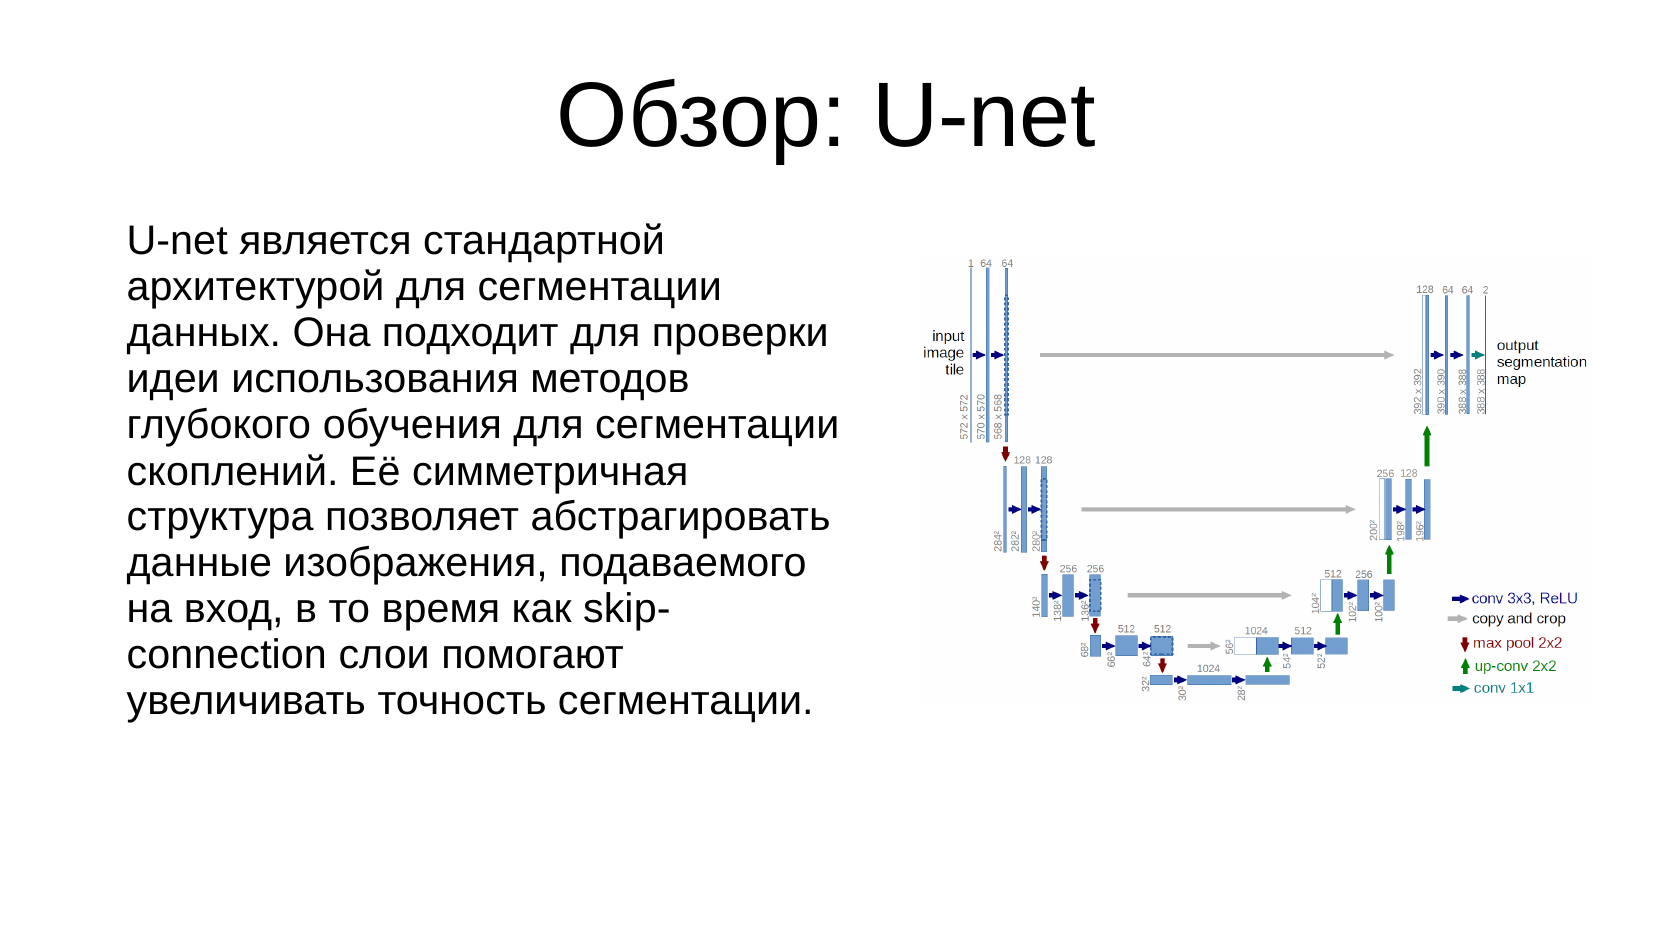

# Обзор: U-net
U-net является стандартной архитектурой для сегментации данных. Она подходит для проверки идеи использования методов глубокого обучения для сегментации скоплений. Её симметричная структура позволяет абстрагировать данные изображения, подаваемого на вход, в то время как skip-connection слои помогают увеличивать точность сегментации.